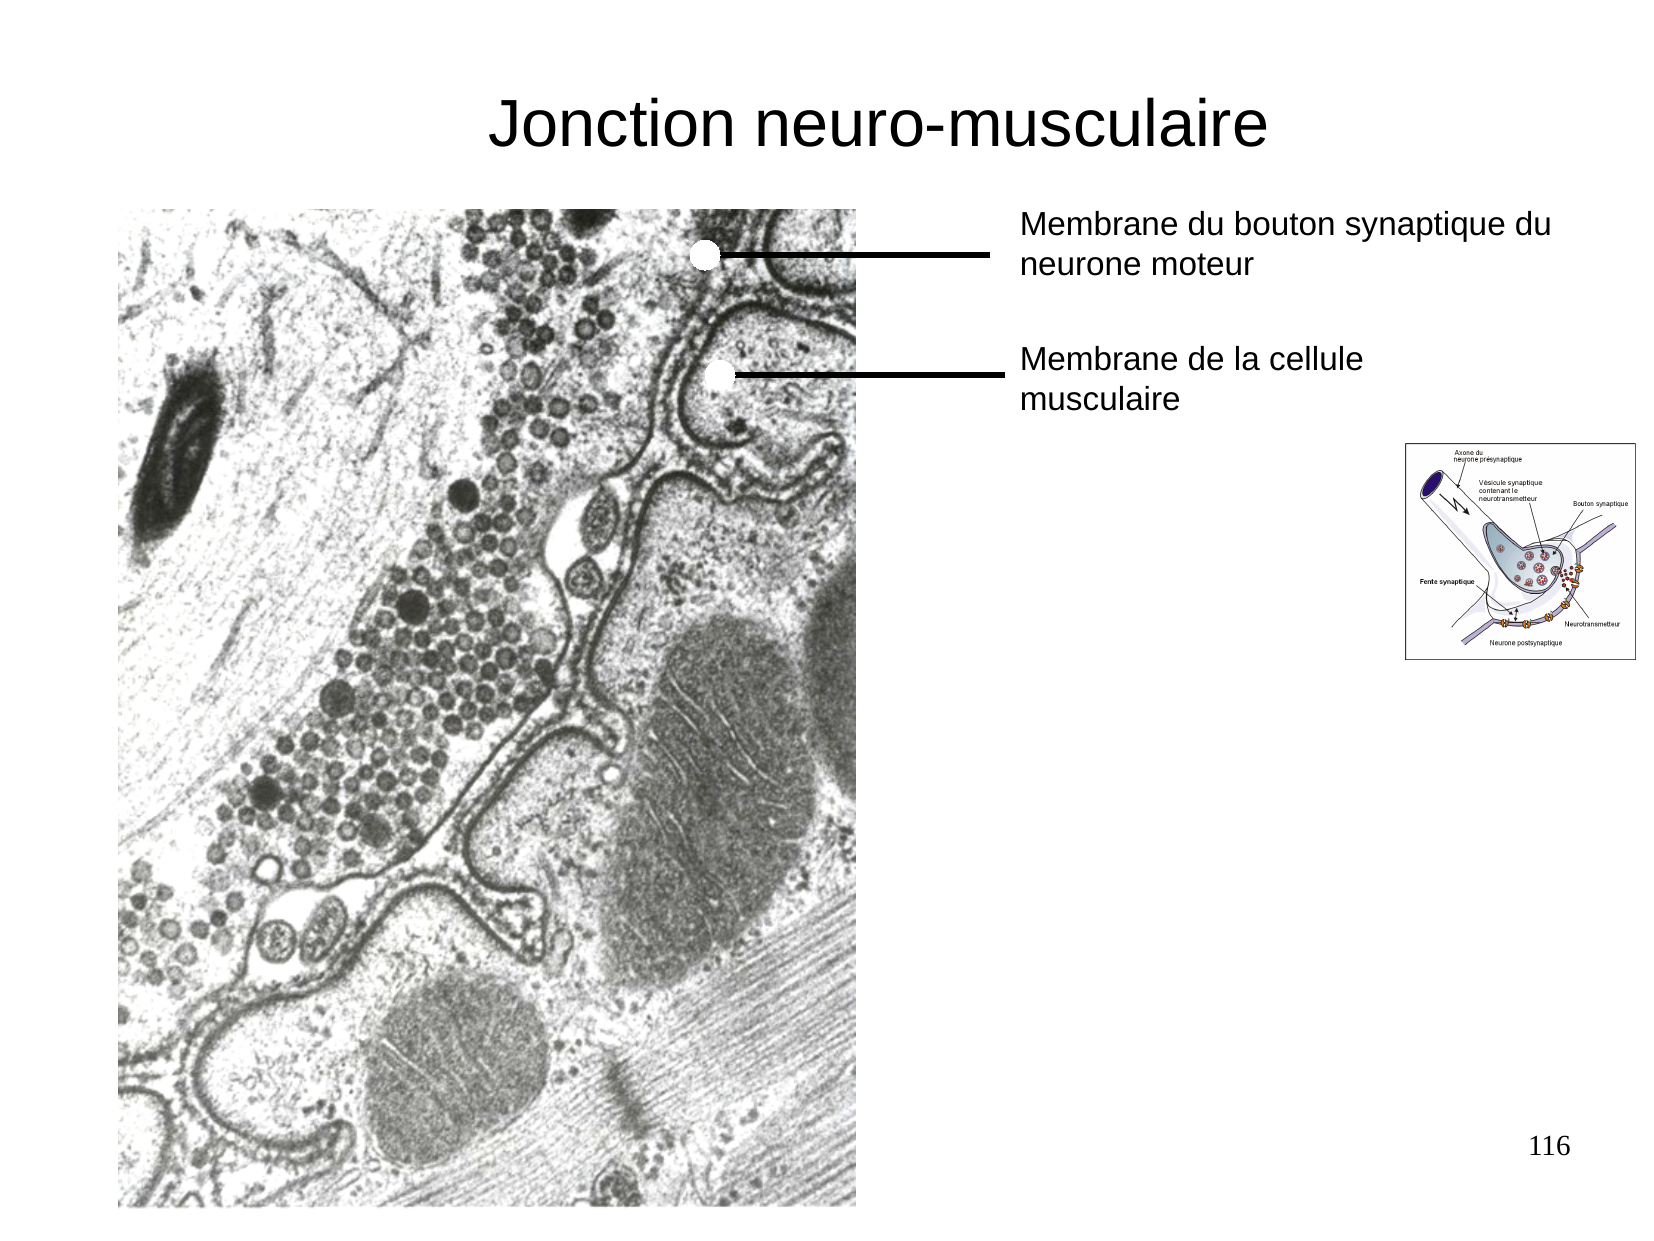

# Jonction neuro-musculaire
Membrane du bouton synaptique du neurone moteur
Membrane de la cellule musculaire
116